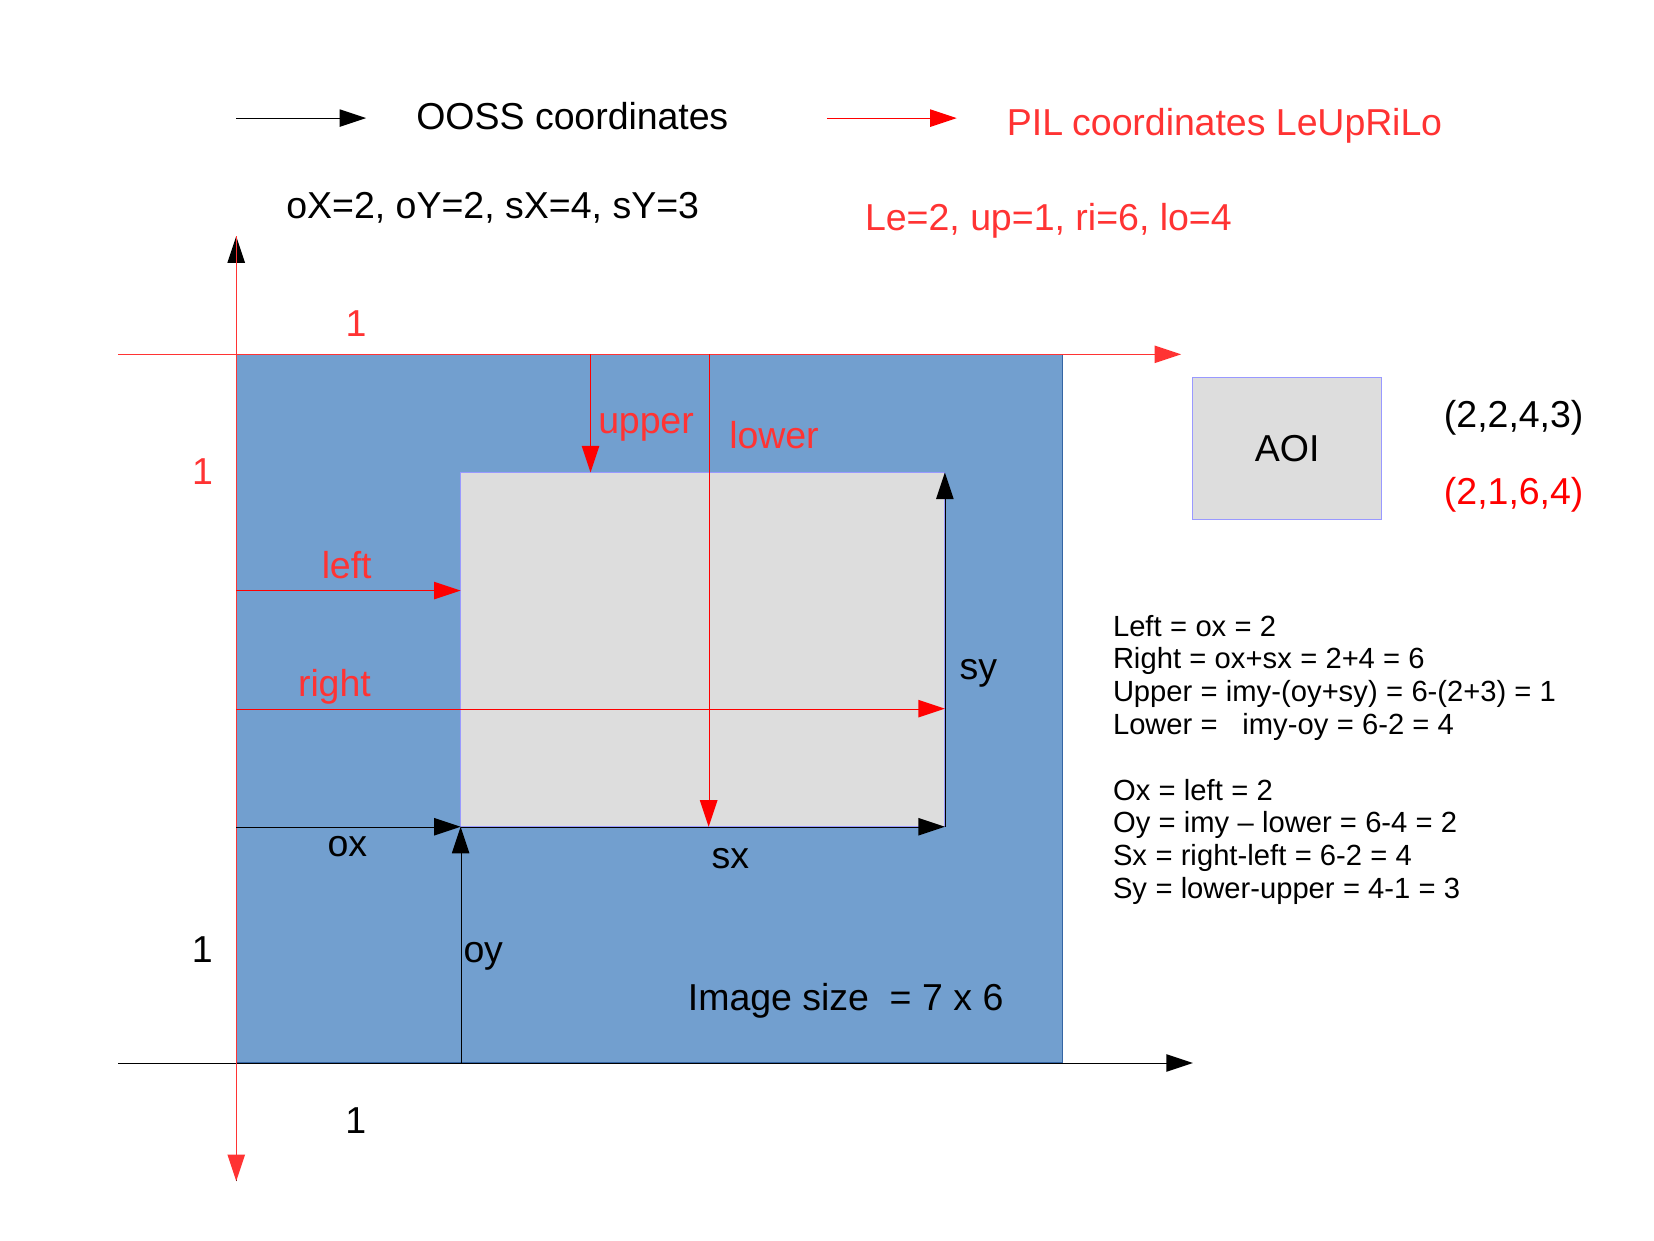

OOSS coordinates
PIL coordinates LeUpRiLo
oX=2, oY=2, sX=4, sY=3
Le=2, up=1, ri=6, lo=4
1
AOI
(2,2,4,3)
upper
lower
1
(2,1,6,4)
left
Left = ox = 2
Right = ox+sx = 2+4 = 6
Upper = imy-(oy+sy) = 6-(2+3) = 1
Lower = imy-oy = 6-2 = 4
Ox = left = 2
Oy = imy – lower = 6-4 = 2
Sx = right-left = 6-2 = 4
Sy = lower-upper = 4-1 = 3
sy
right
ox
sx
1
oy
Image size = 7 x 6
1